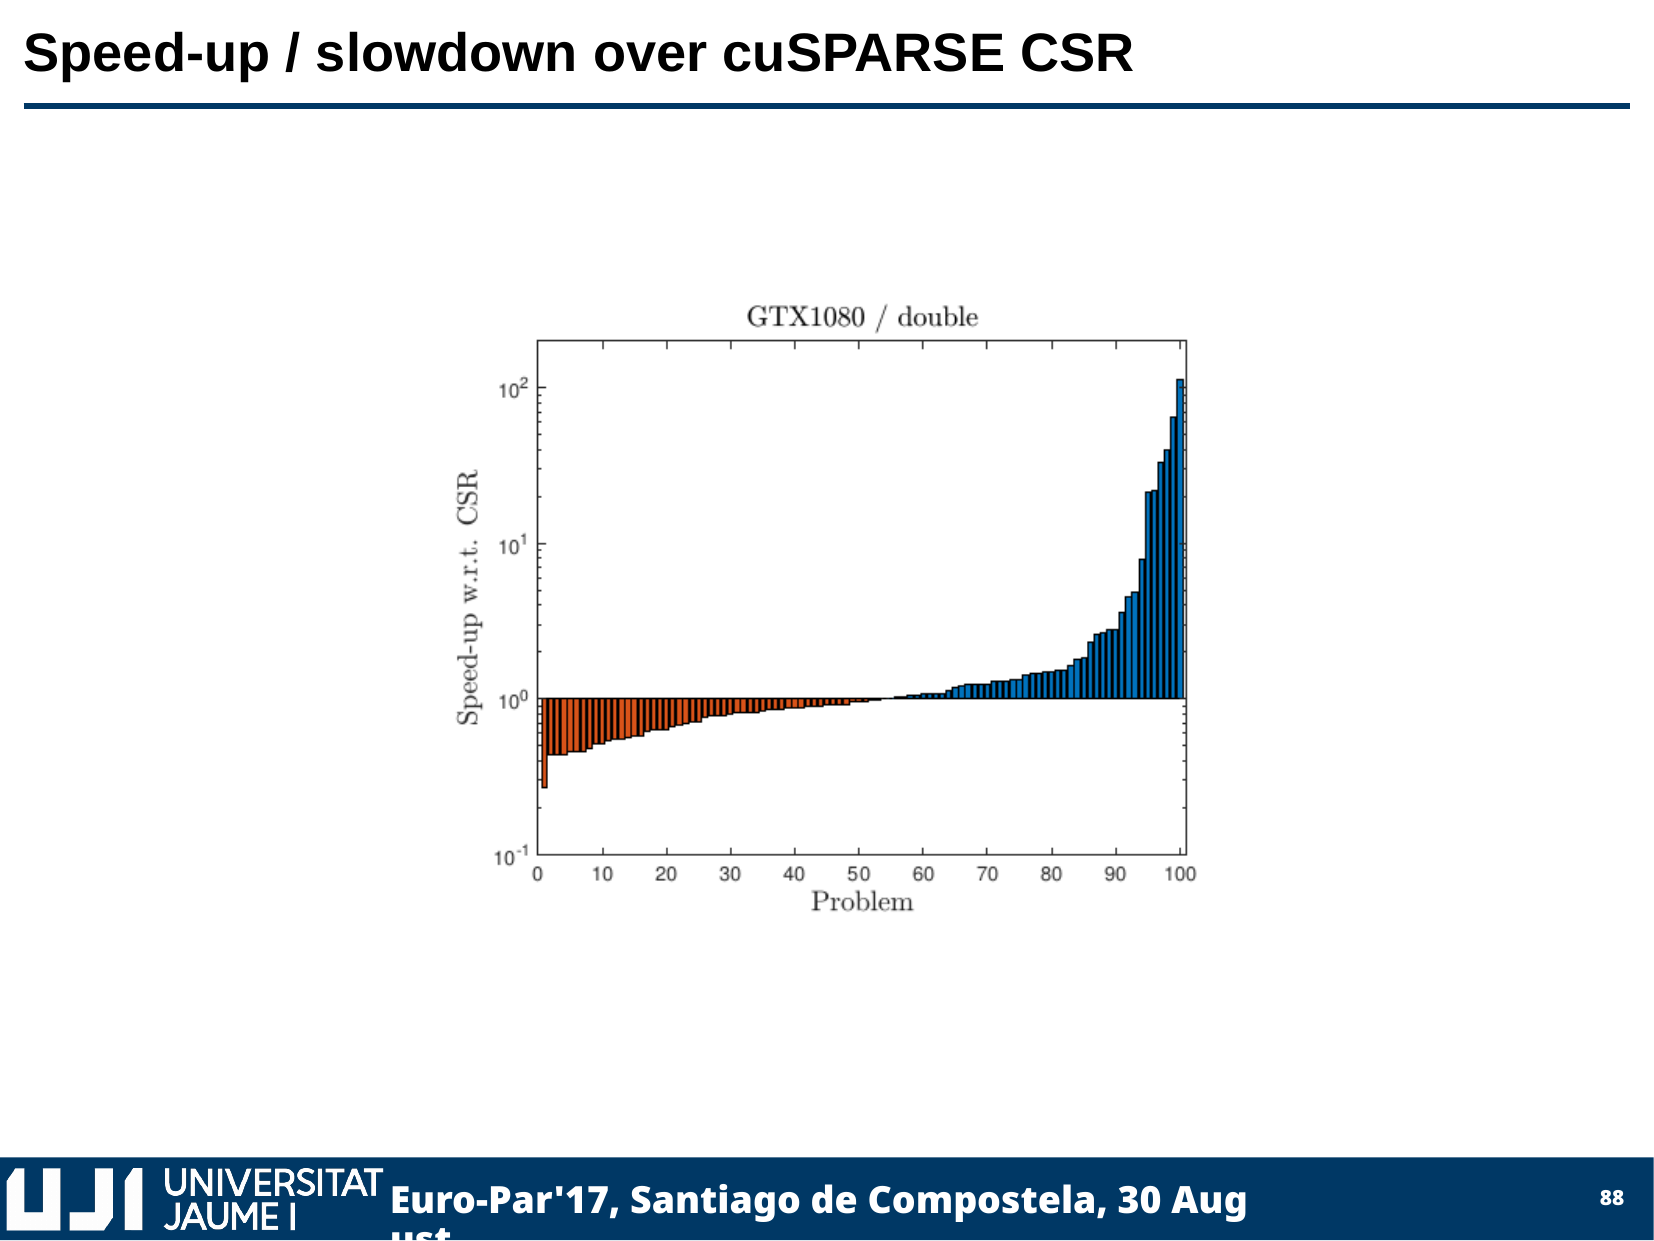

# Speed-up / slowdown over cuSPARSE CSR
Euro-Par'17, Santiago de Compostela, 30 August
88